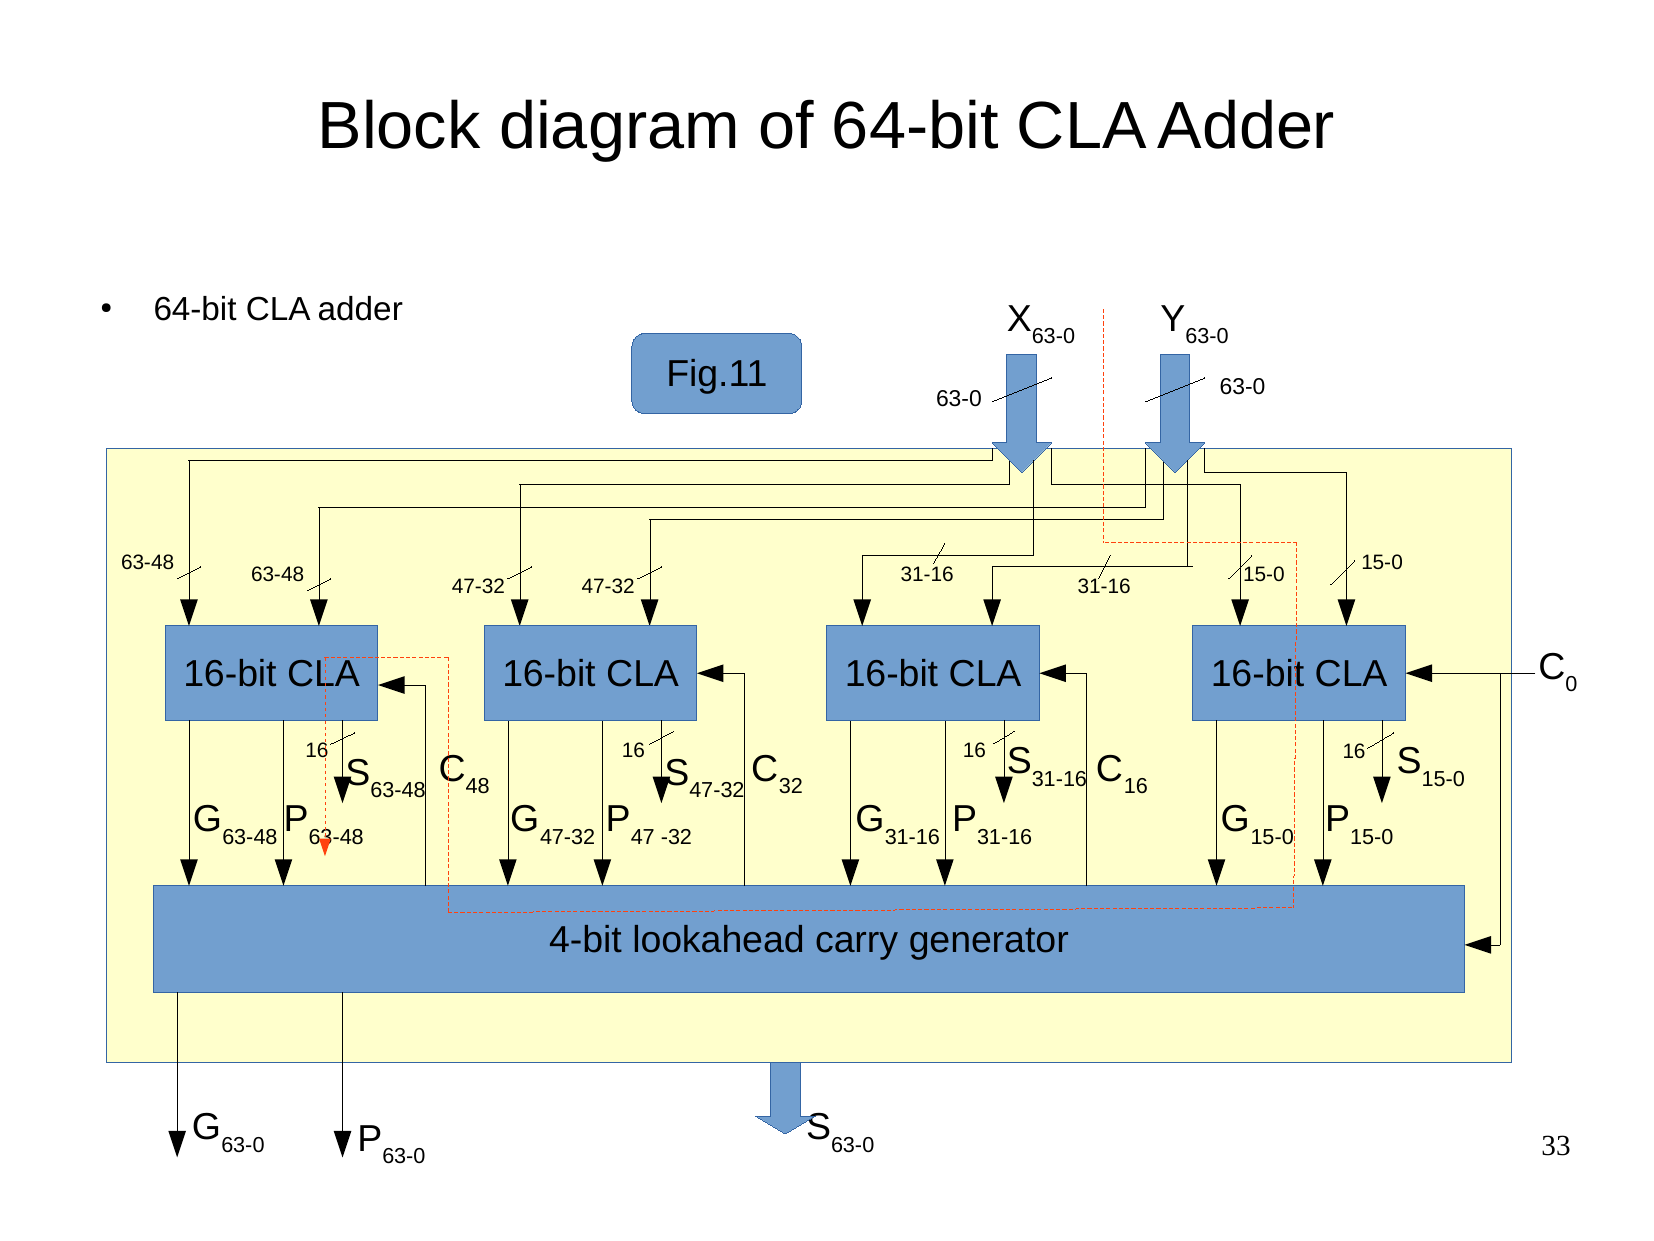

# Block diagram of 64-bit CLA Adder
64-bit CLA adder
X63-0
Y63-0
Fig.11
63-0
63-0
 C48 C32 C16
 G63-48 P63-48 G47-32 P47 -32 G31-16 P31-16 G15-0 P15-0
63-48
15-0
63-48
31-16
15-0
47-32
47-32
31-16
16-bit CLA
16-bit CLA
16-bit CLA
16-bit CLA
C0
16
16
16
S31-16
16
S15-0
S63-48
S47-32
4-bit lookahead carry generator
G63-0
S63-0
P63-0
33